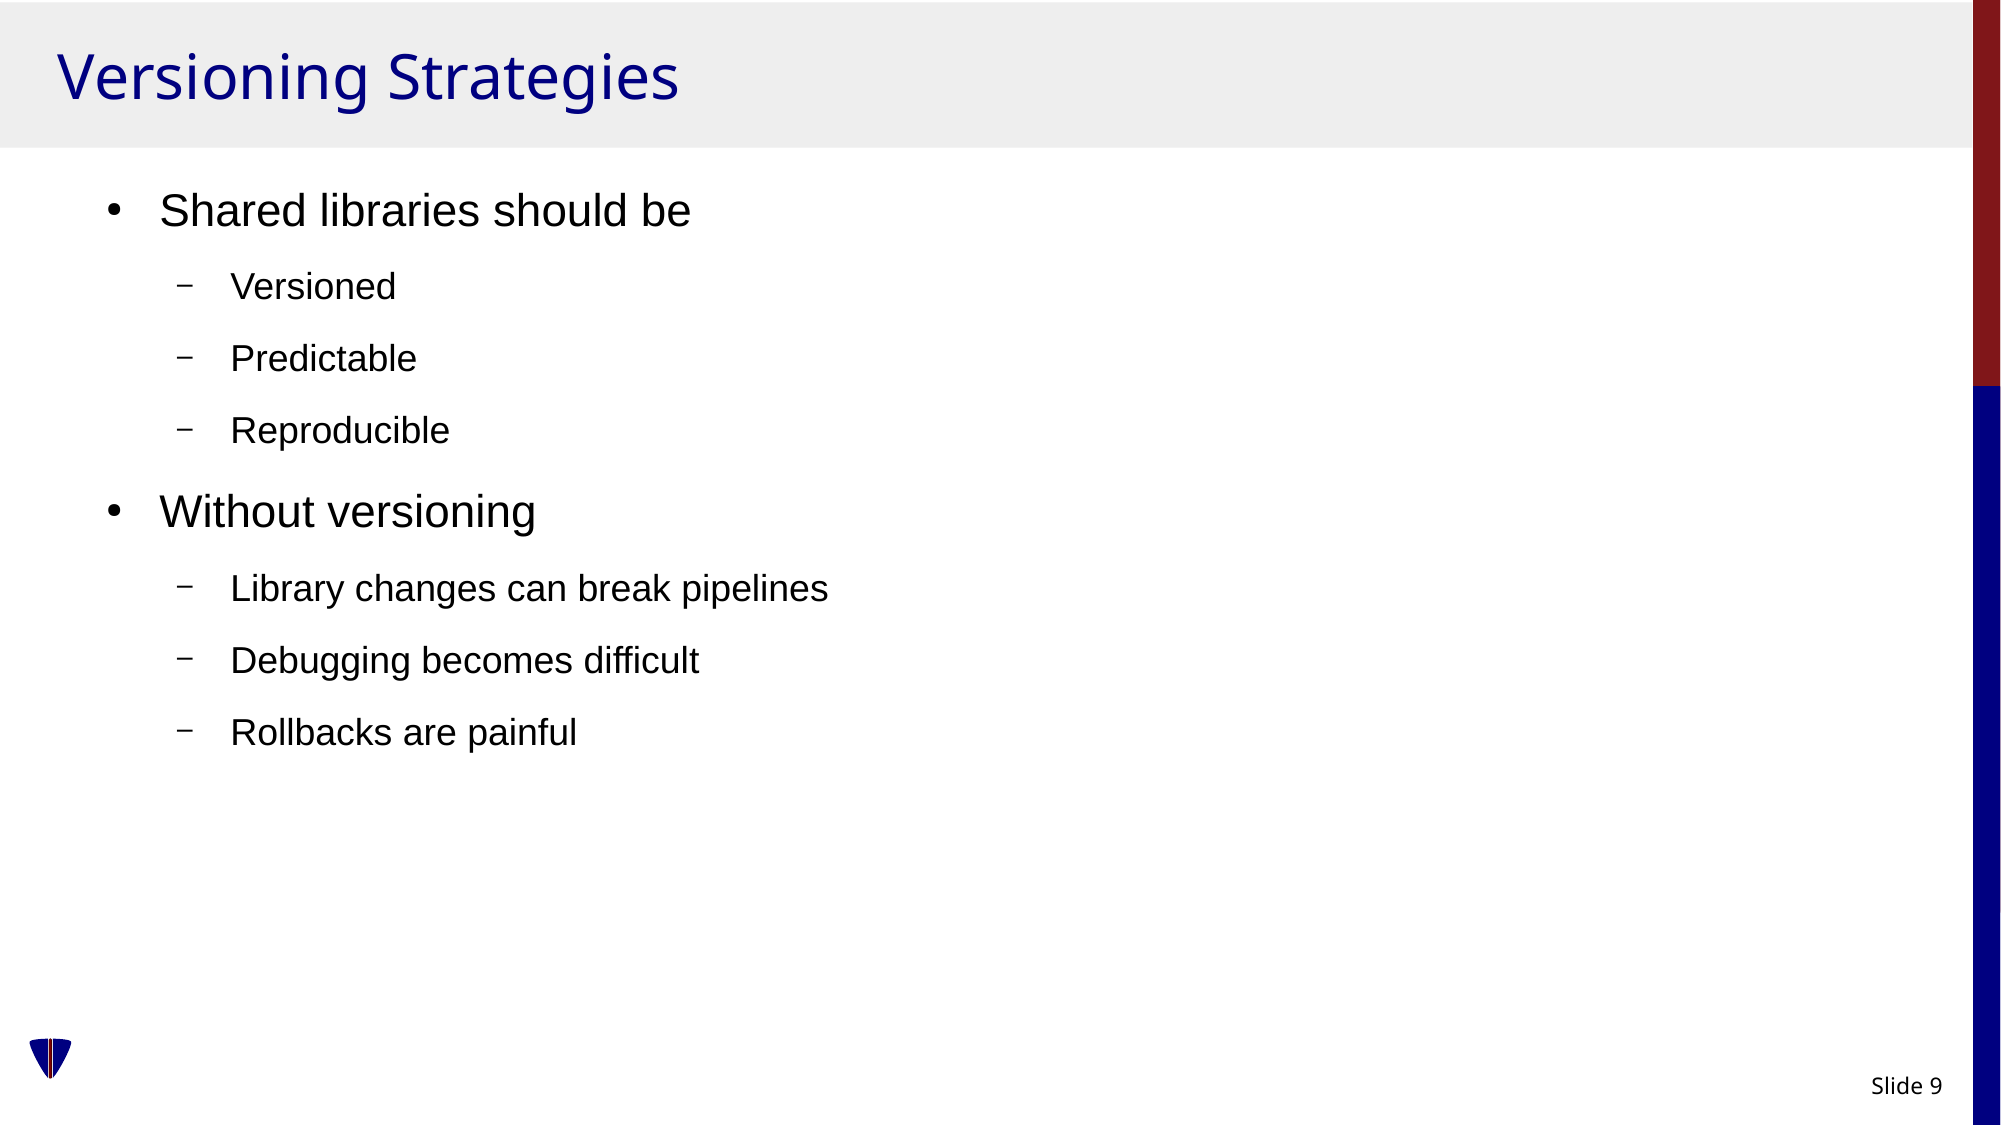

# Versioning Strategies
Shared libraries should be
Versioned
Predictable
Reproducible
Without versioning
Library changes can break pipelines
Debugging becomes difficult
Rollbacks are painful